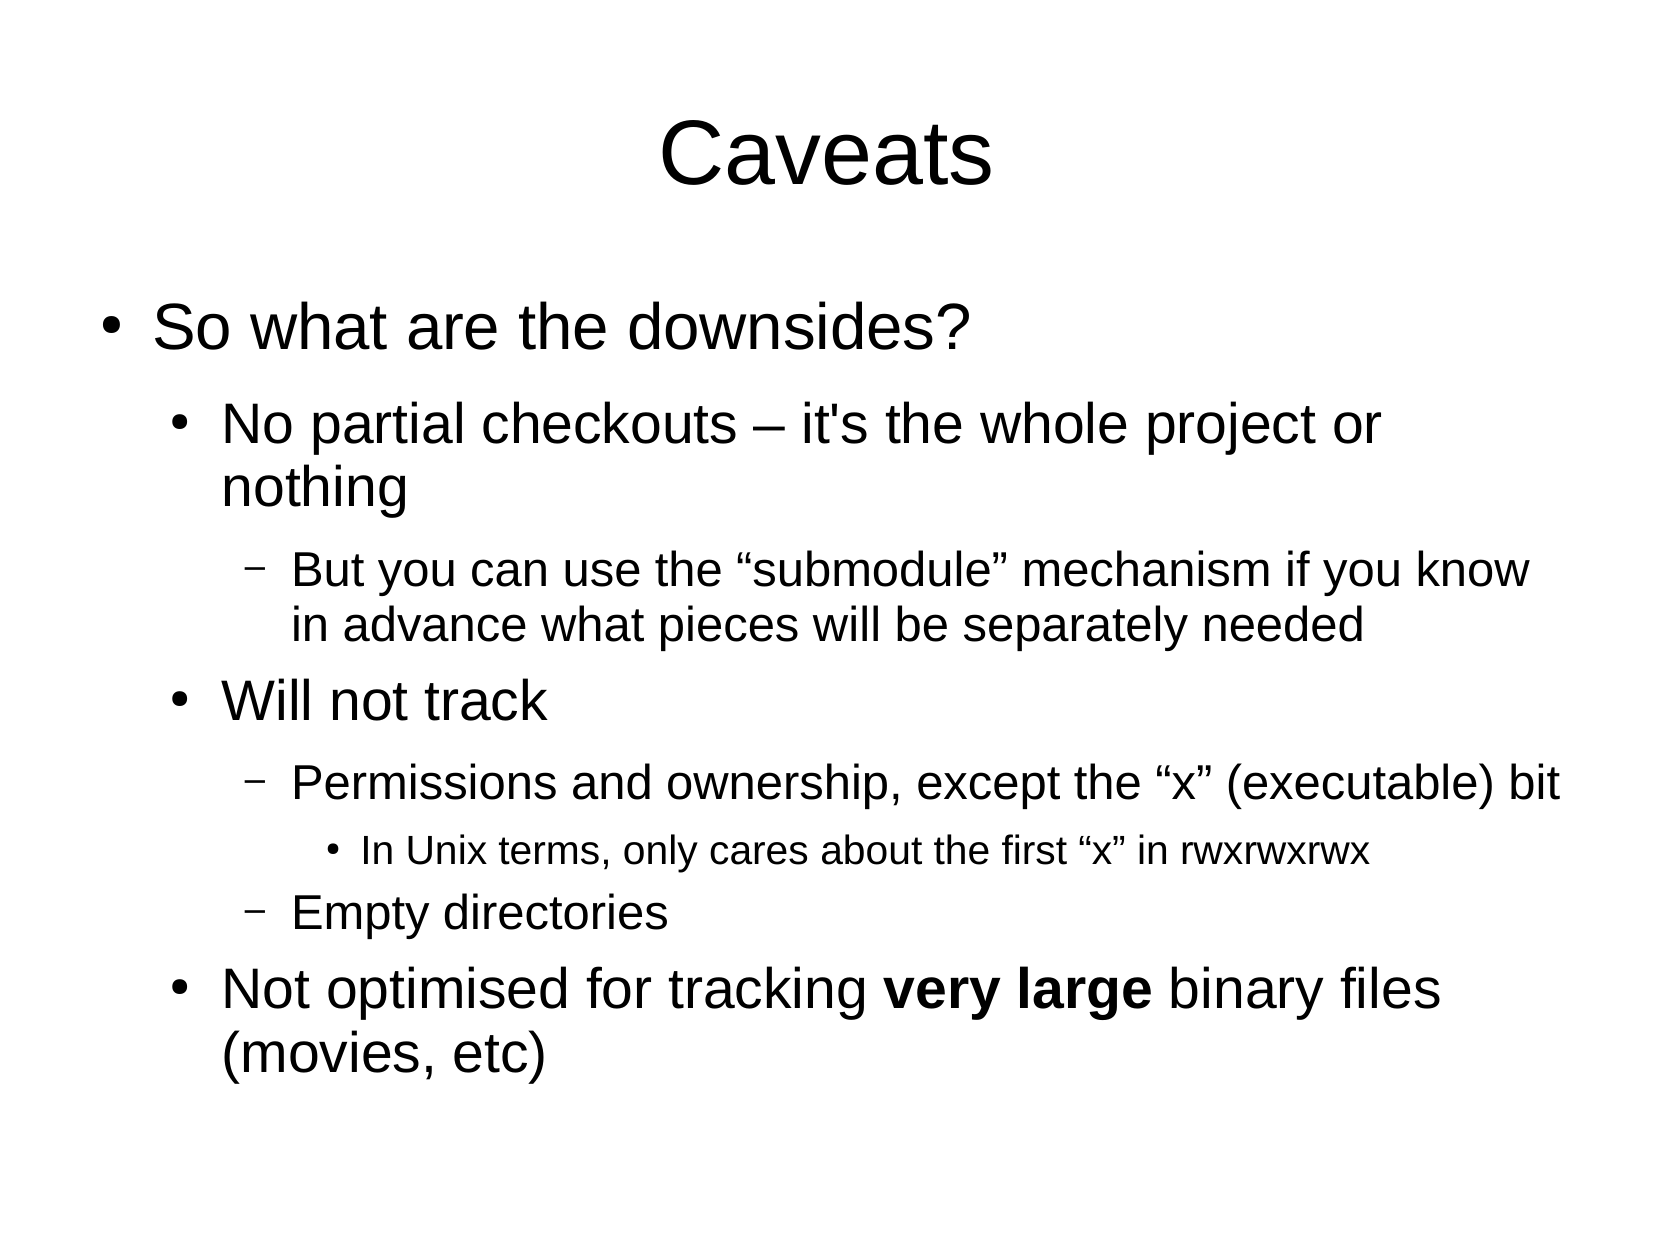

# Caveats
So what are the downsides?
No partial checkouts – it's the whole project or nothing
But you can use the “submodule” mechanism if you know in advance what pieces will be separately needed
Will not track
Permissions and ownership, except the “x” (executable) bit
In Unix terms, only cares about the first “x” in rwxrwxrwx
Empty directories
Not optimised for tracking very large binary files (movies, etc)